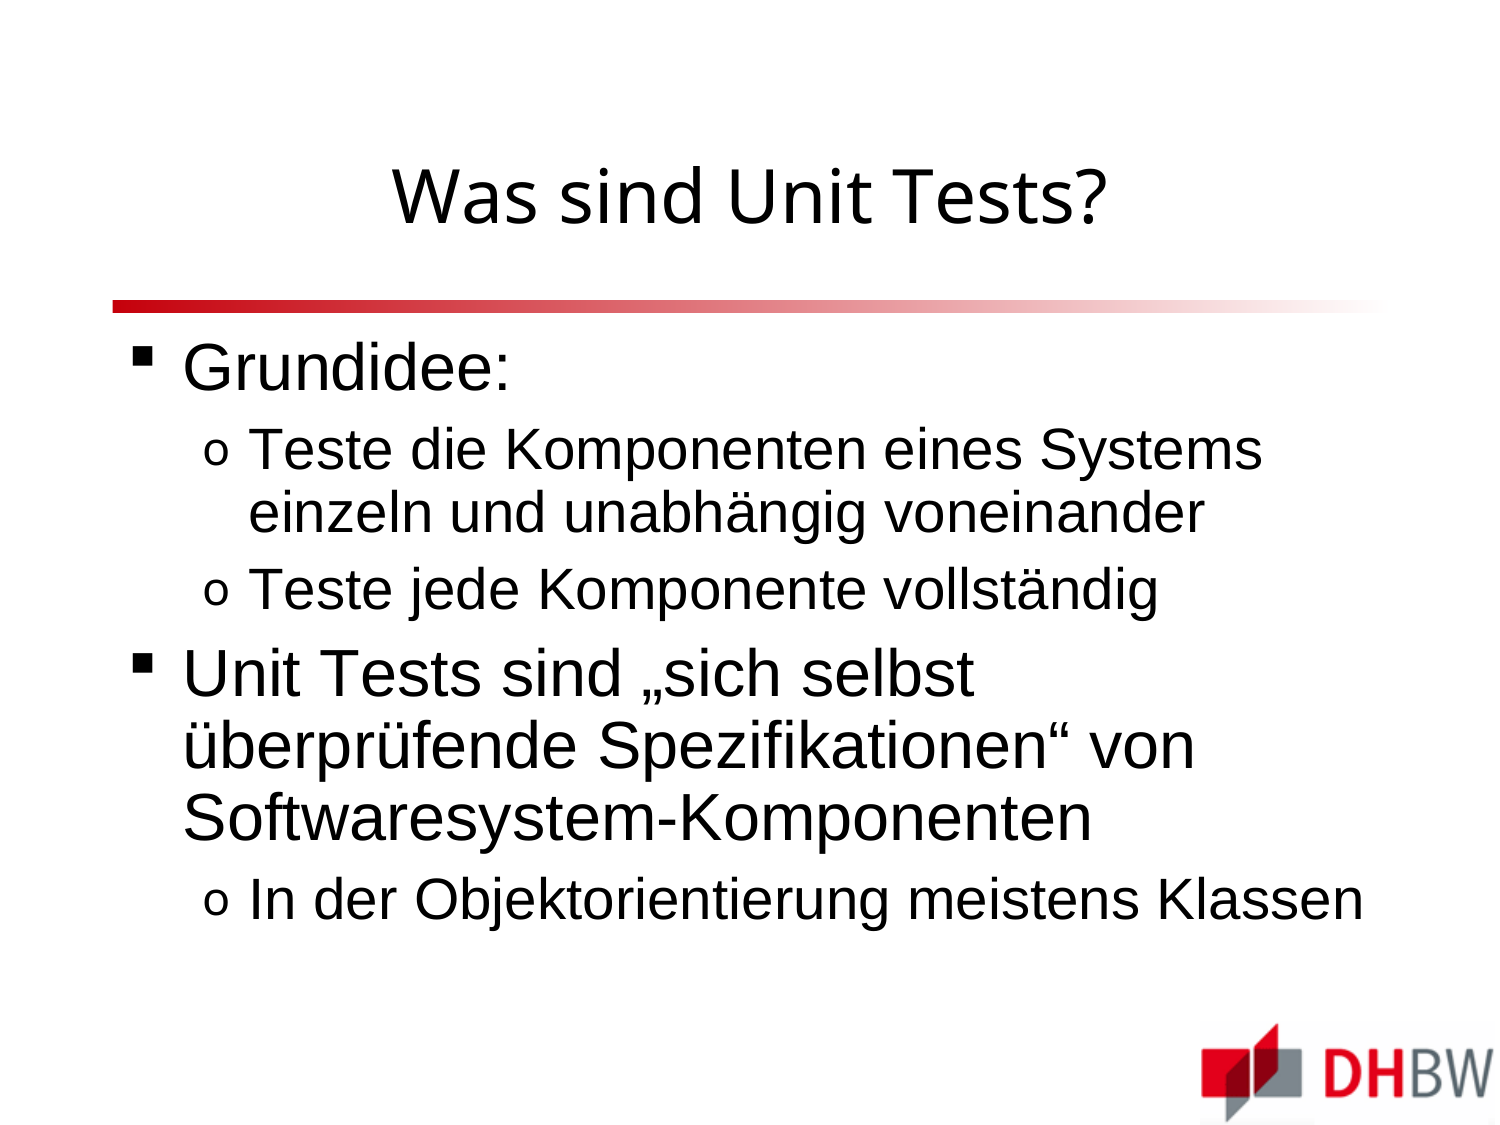

# Was sind Unit Tests?
Grundidee:
Teste die Komponenten eines Systems einzeln und unabhängig voneinander
Teste jede Komponente vollständig
Unit Tests sind „sich selbst überprüfende Spezifikationen“ von Softwaresystem-Komponenten
In der Objektorientierung meistens Klassen